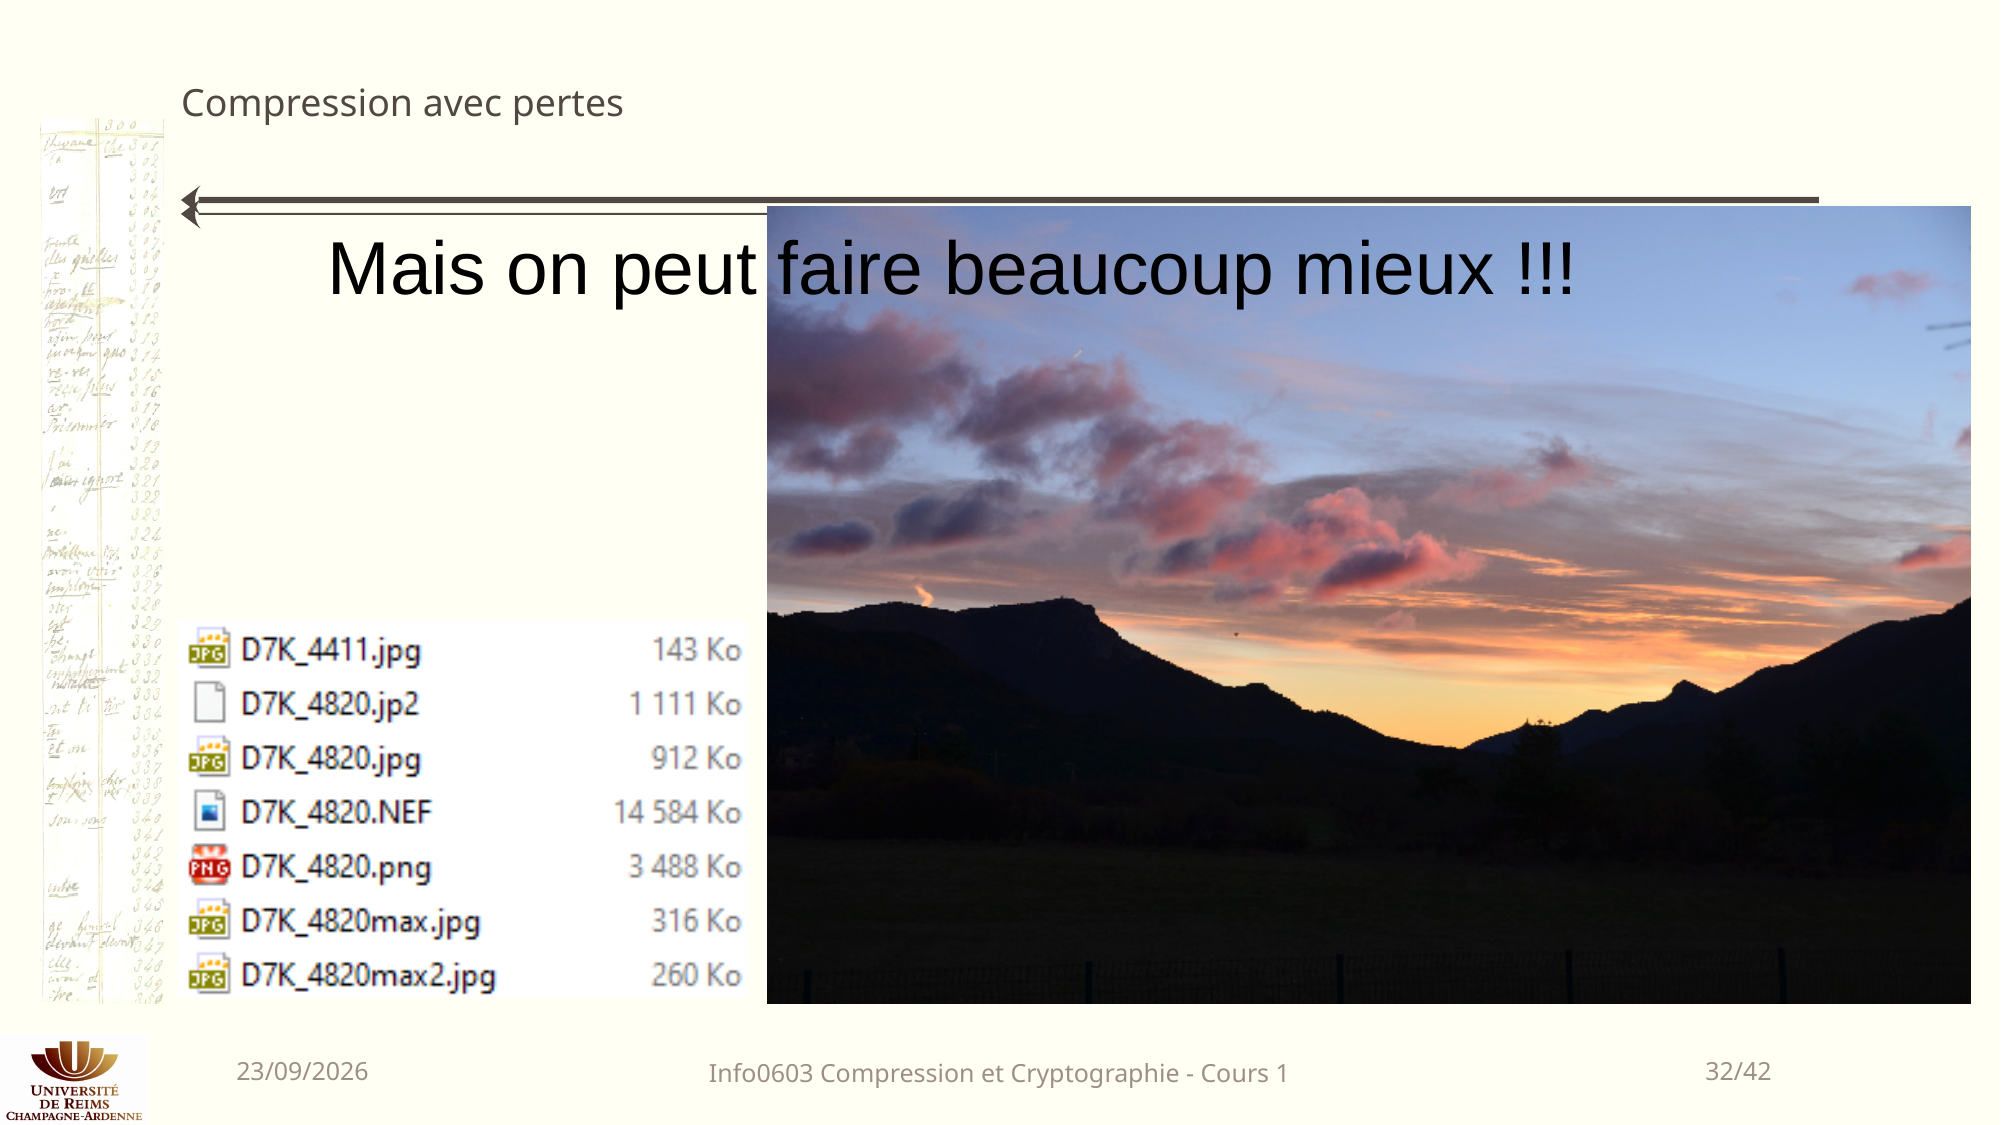

# Compression avec pertes
Mais on peut faire beaucoup mieux !!!